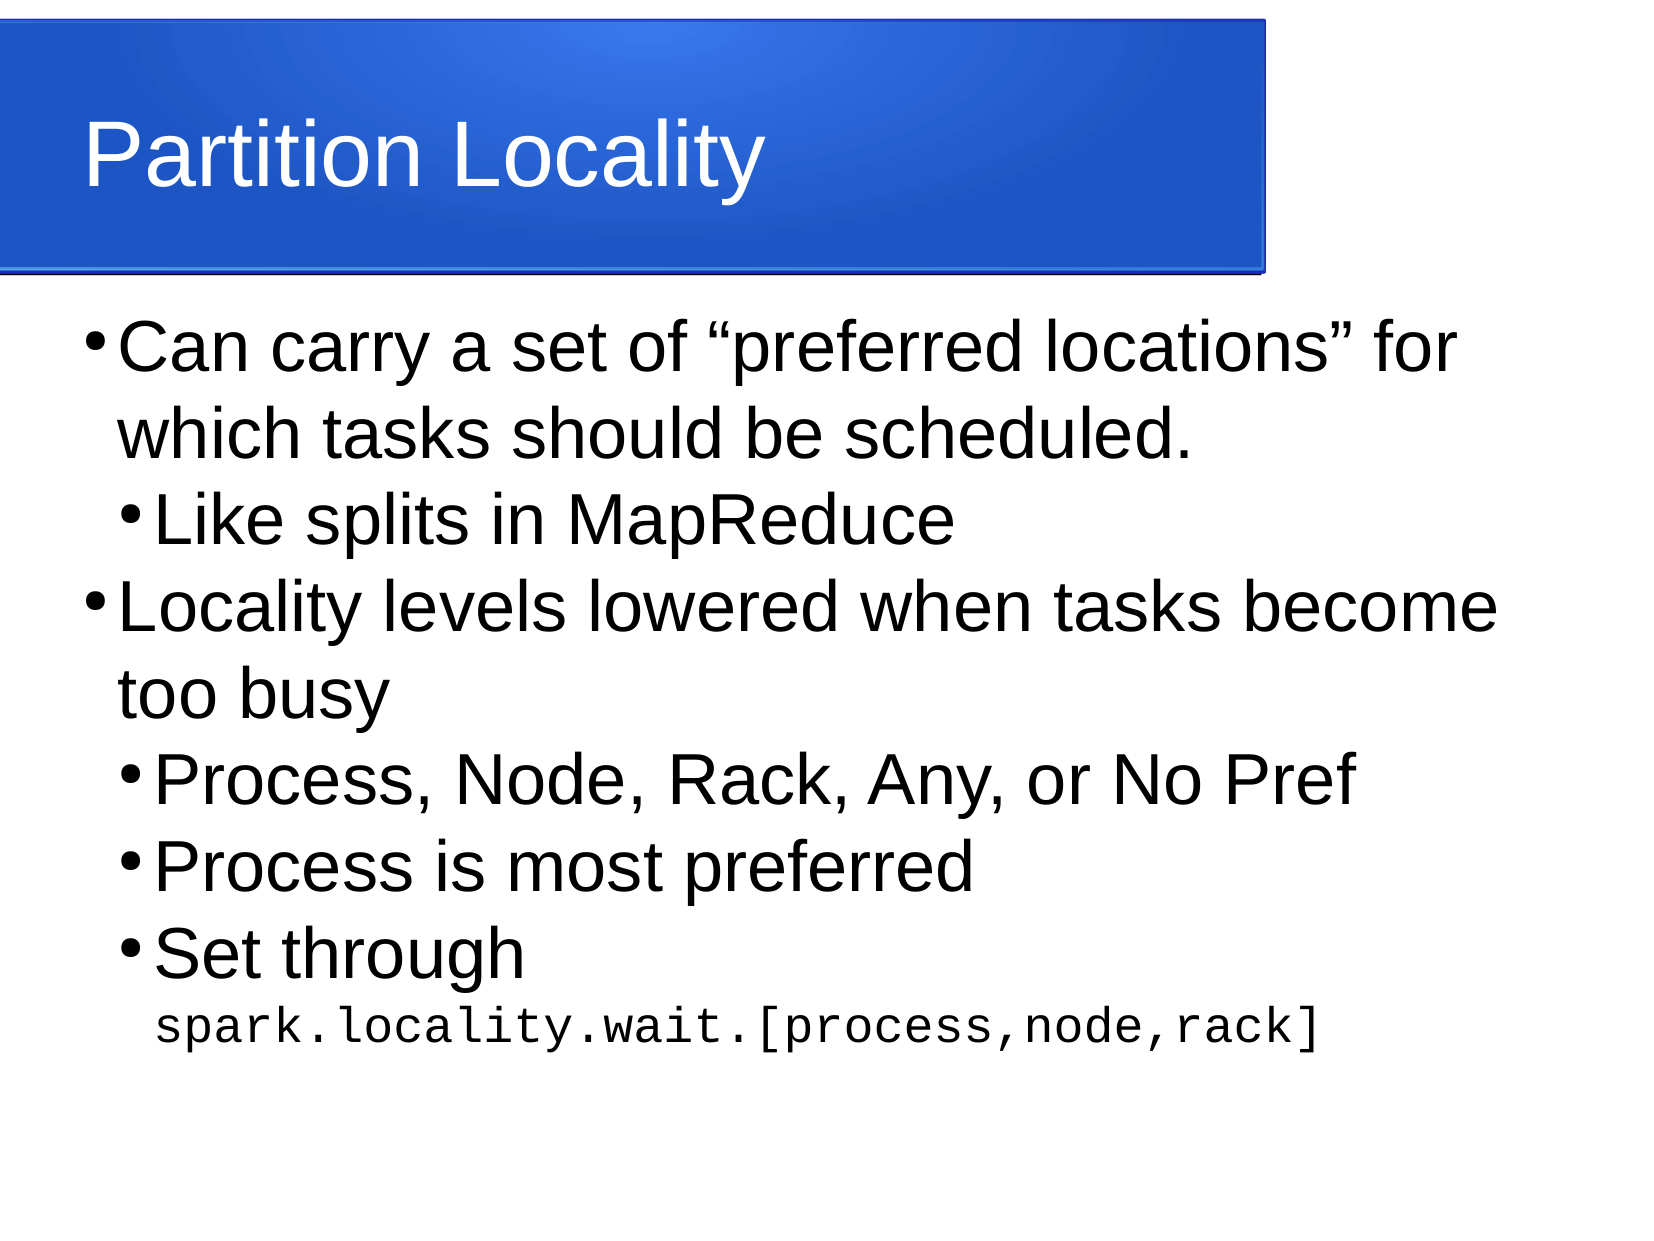

Partition Locality
Can carry a set of “preferred locations” for which tasks should be scheduled.
Like splits in MapReduce
Locality levels lowered when tasks become too busy
Process, Node, Rack, Any, or No Pref
Process is most preferred
Set through
spark.locality.wait.[process,node,rack]